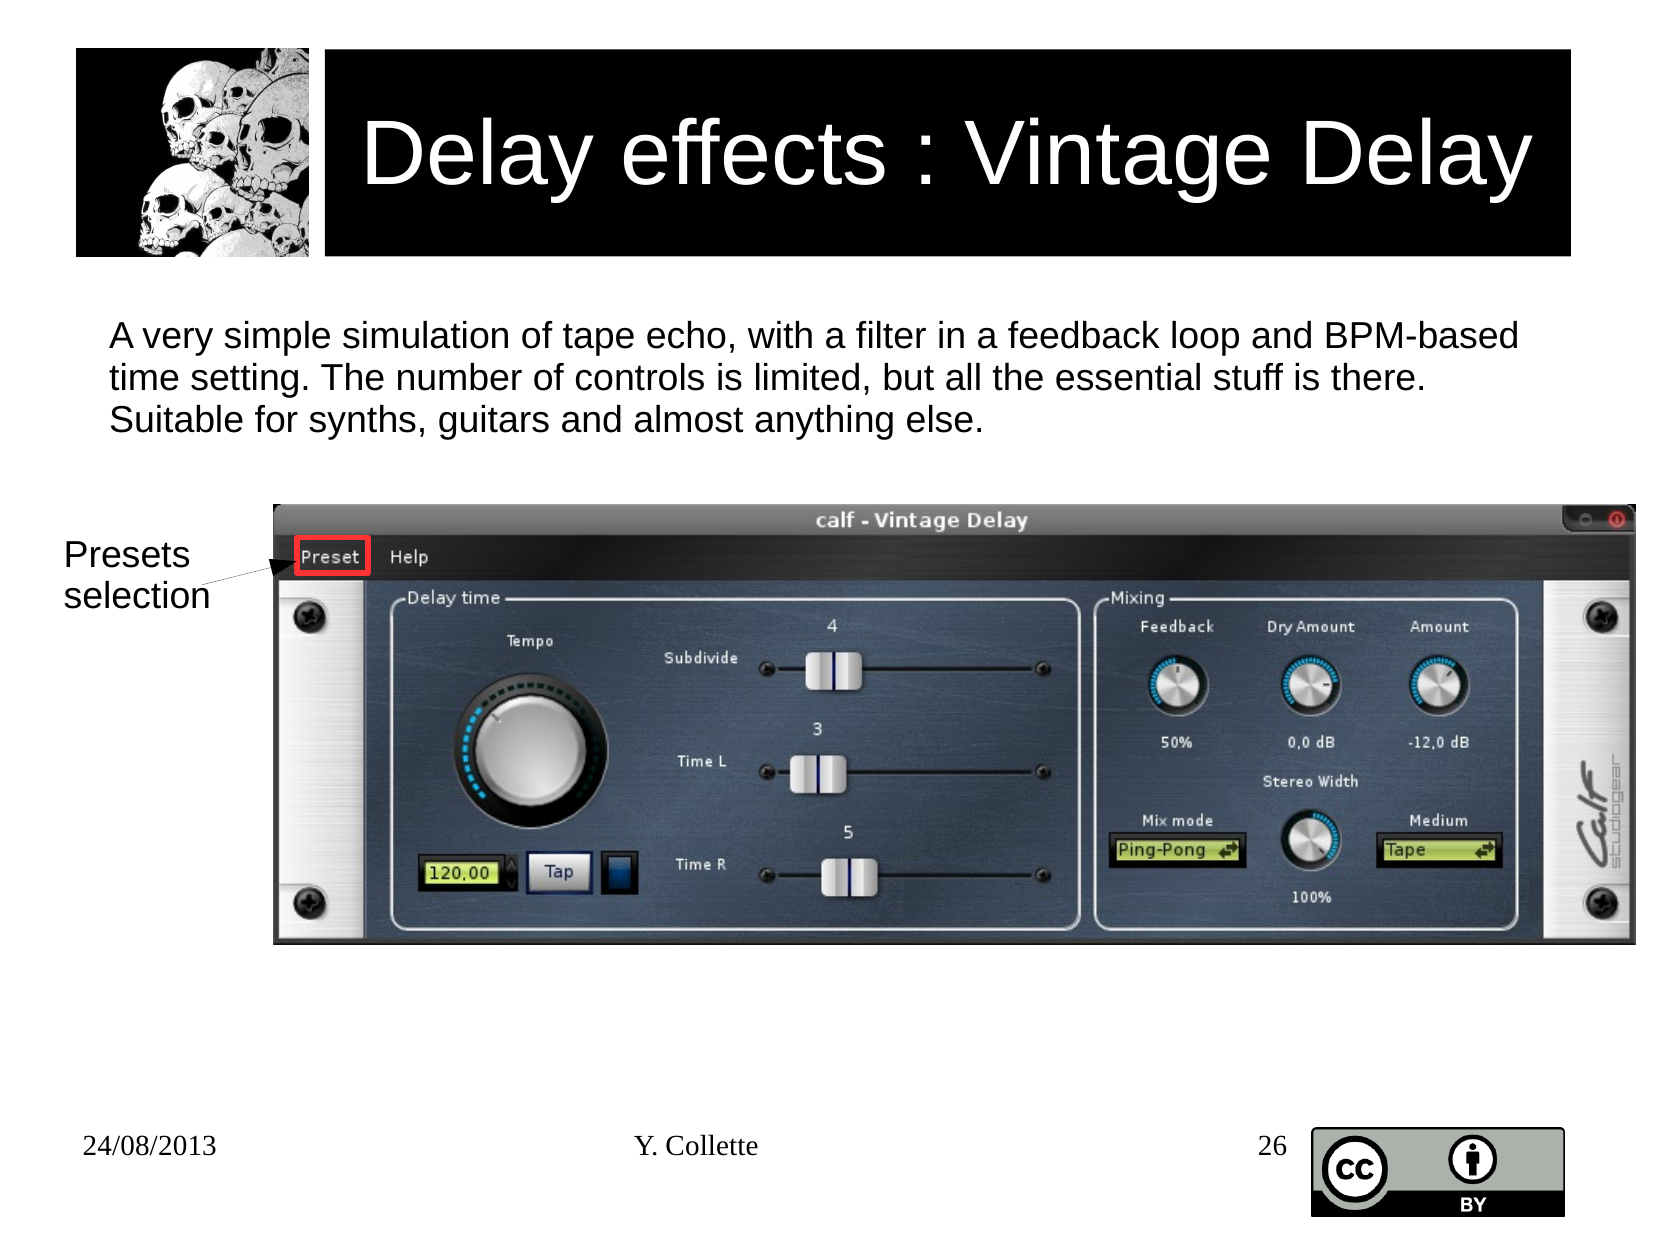

# Delay effects : Vintage Delay
A very simple simulation of tape echo, with a filter in a feedback loop and BPM-based time setting. The number of controls is limited, but all the essential stuff is there. Suitable for synths, guitars and almost anything else.
Presets selection
Y. Collette
26